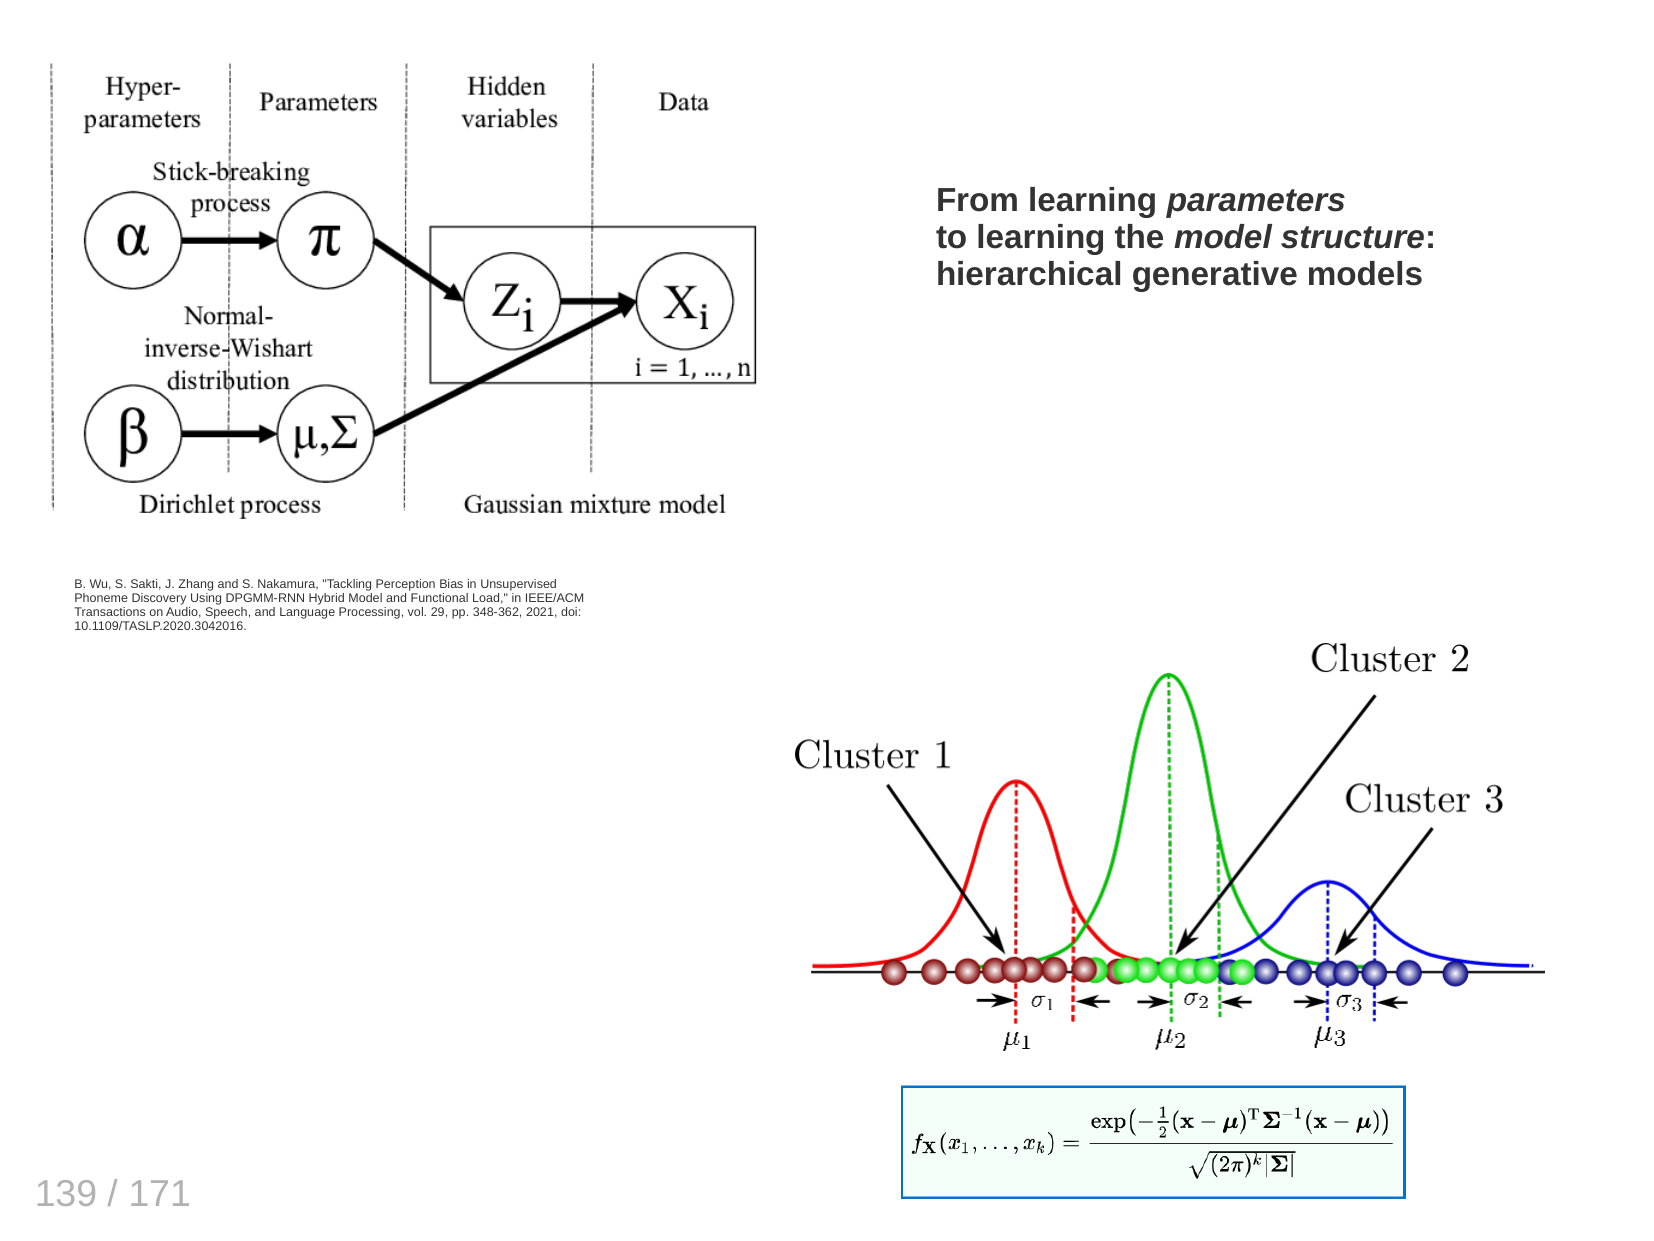

From learning parameters
to learning the model structure:
hierarchical generative models
B. Wu, S. Sakti, J. Zhang and S. Nakamura, "Tackling Perception Bias in Unsupervised Phoneme Discovery Using DPGMM-RNN Hybrid Model and Functional Load," in IEEE/ACM Transactions on Audio, Speech, and Language Processing, vol. 29, pp. 348-362, 2021, doi: 10.1109/TASLP.2020.3042016.